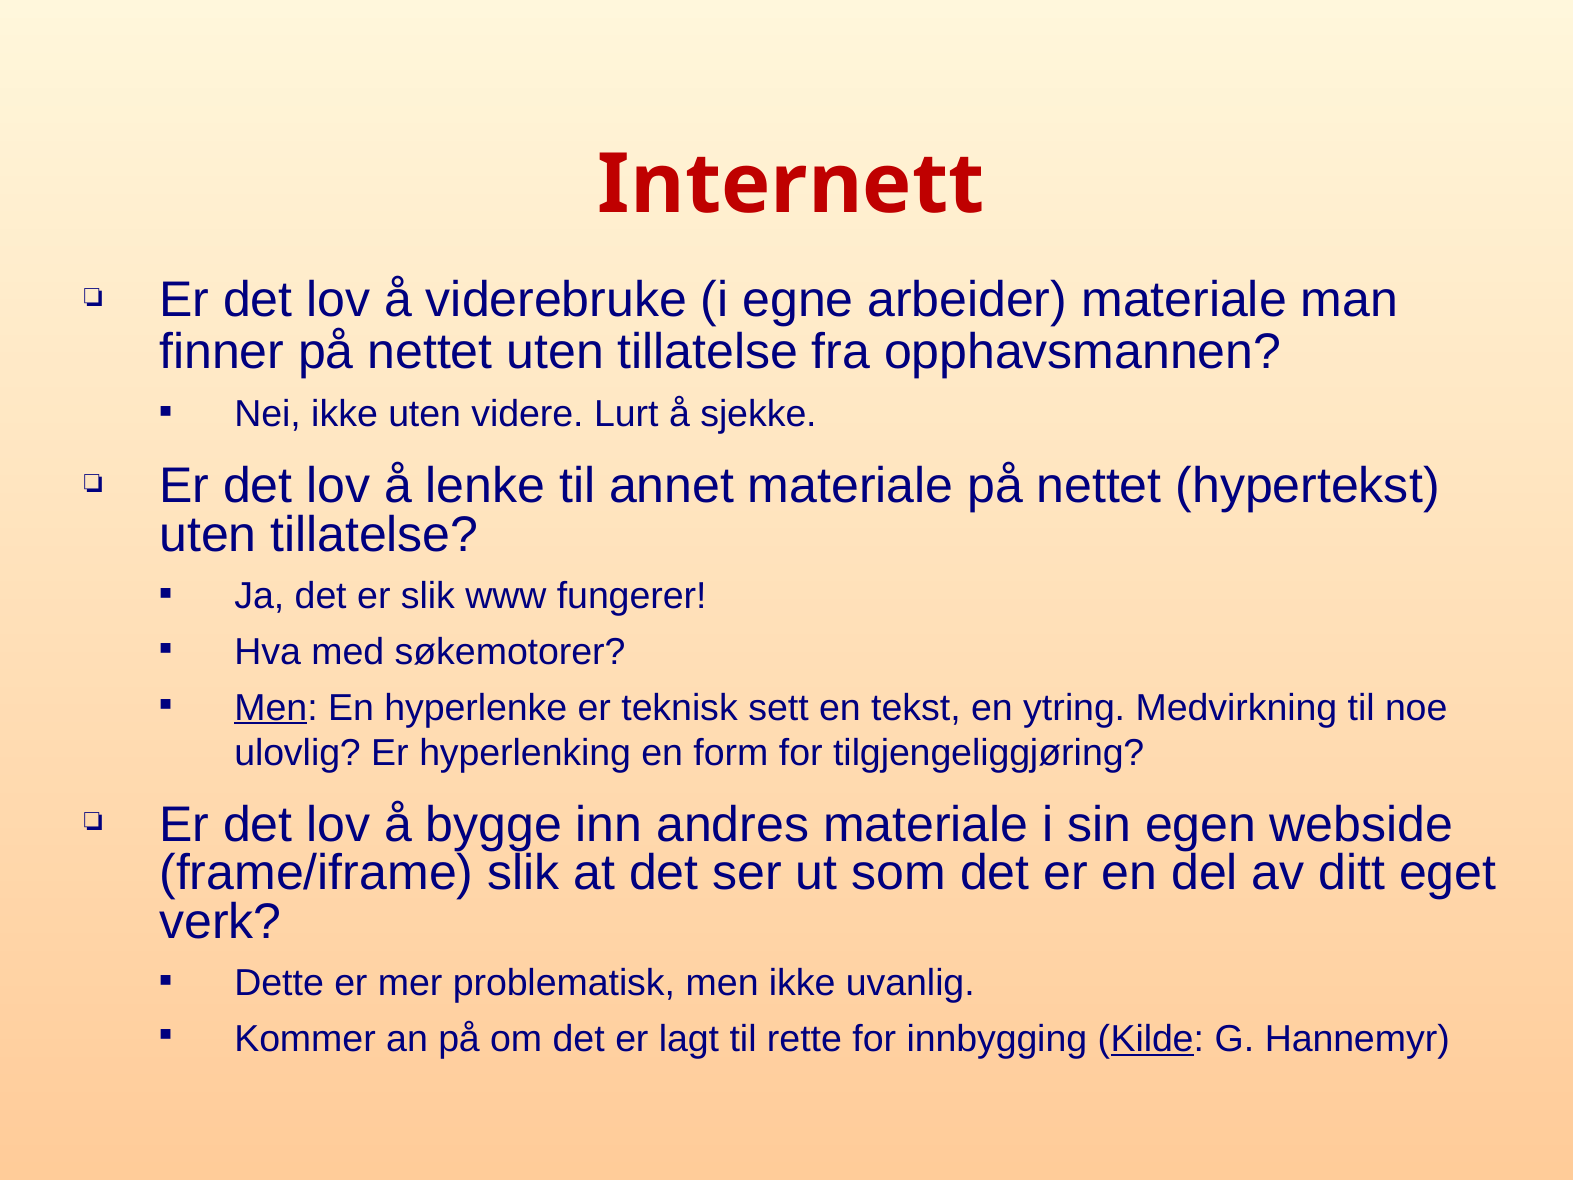

# Internett
Er det lov å viderebruke (i egne arbeider) materiale man finner på nettet uten tillatelse fra opphavsmannen?
Nei, ikke uten videre. Lurt å sjekke.
Er det lov å lenke til annet materiale på nettet (hypertekst) uten tillatelse?
Ja, det er slik www fungerer!
Hva med søkemotorer?
Men: En hyperlenke er teknisk sett en tekst, en ytring. Medvirkning til noe ulovlig? Er hyperlenking en form for tilgjengeliggjøring?
Er det lov å bygge inn andres materiale i sin egen webside (frame/iframe) slik at det ser ut som det er en del av ditt eget verk?
Dette er mer problematisk, men ikke uvanlig.
Kommer an på om det er lagt til rette for innbygging (Kilde: G. Hannemyr)